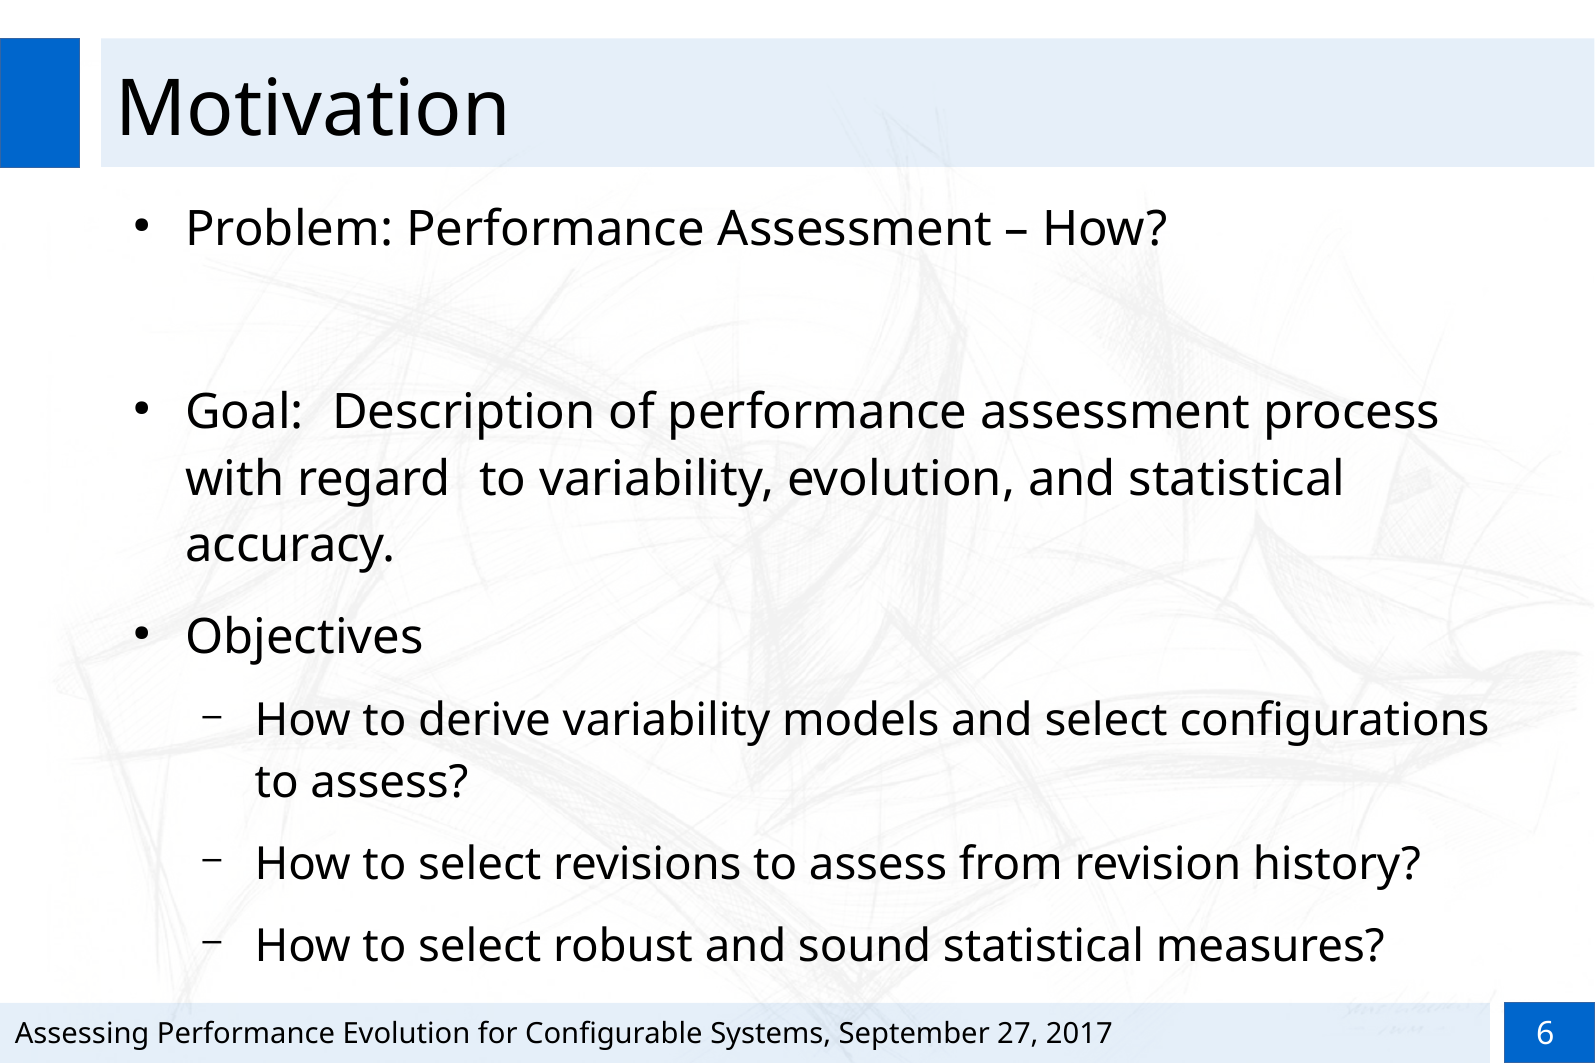

# Motivation
Problem: Performance Assessment – How?
Goal: 	Description of performance assessment process with regard 		to variability, evolution, and statistical accuracy.
Objectives
How to derive variability models and select configurations to assess?
How to select revisions to assess from revision history?
How to select robust and sound statistical measures?